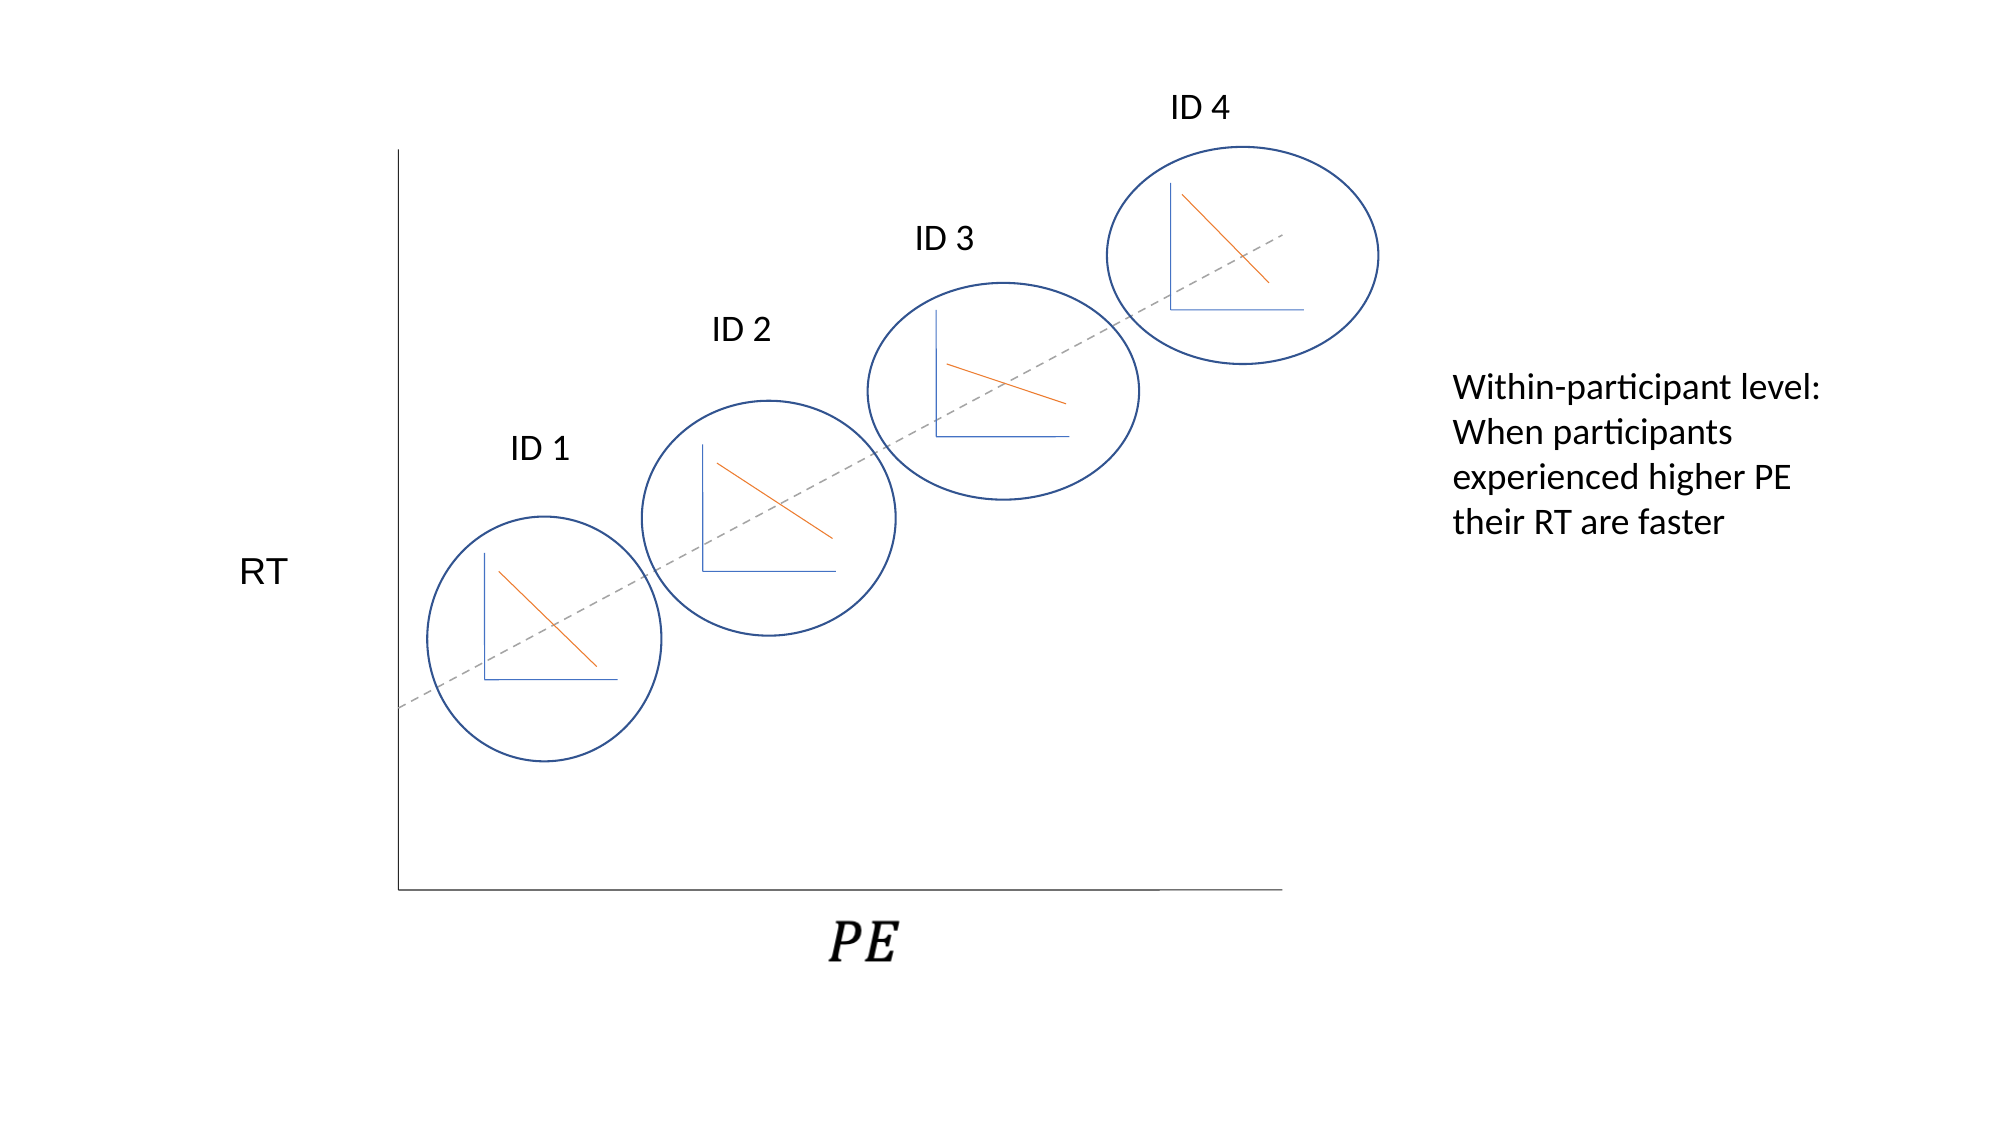

ID 4
ID 3
ID 2
Within-participant level:
When participants experienced higher PE their RT are faster
ID 1
RT